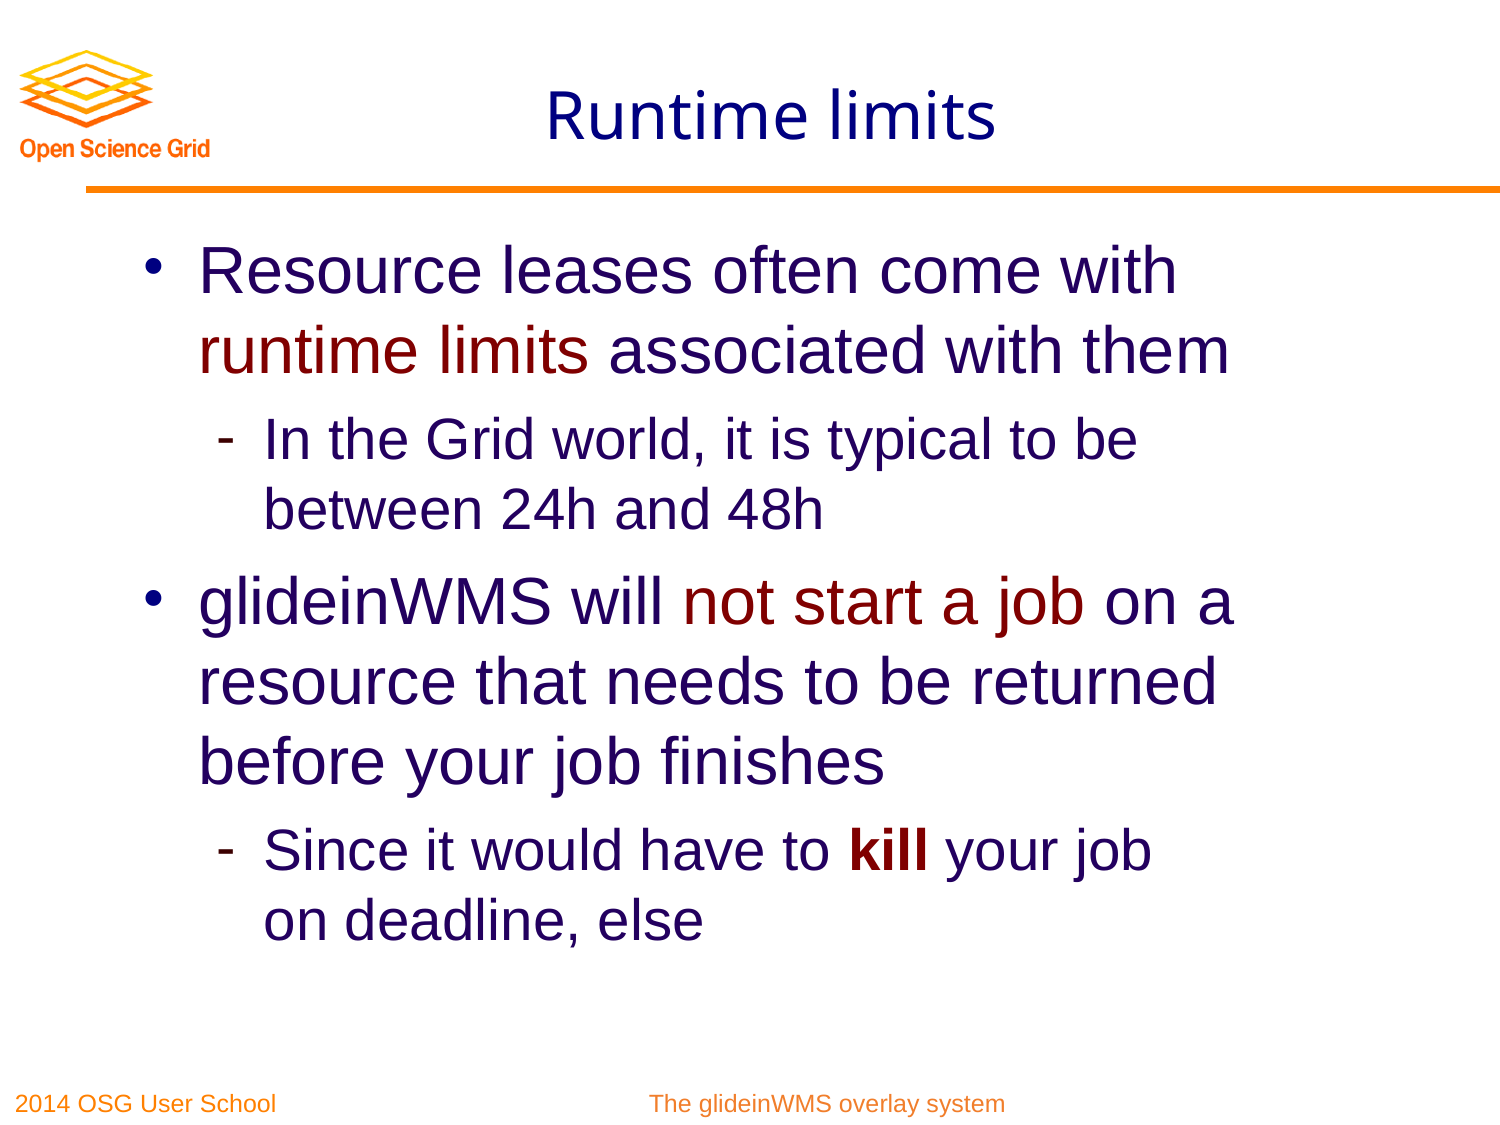

# Runtime limits
Resource leases often come with runtime limits associated with them
In the Grid world, it is typical to be between 24h and 48h
glideinWMS will not start a job on a resource that needs to be returned before your job finishes
Since it would have to kill your job on deadline, else